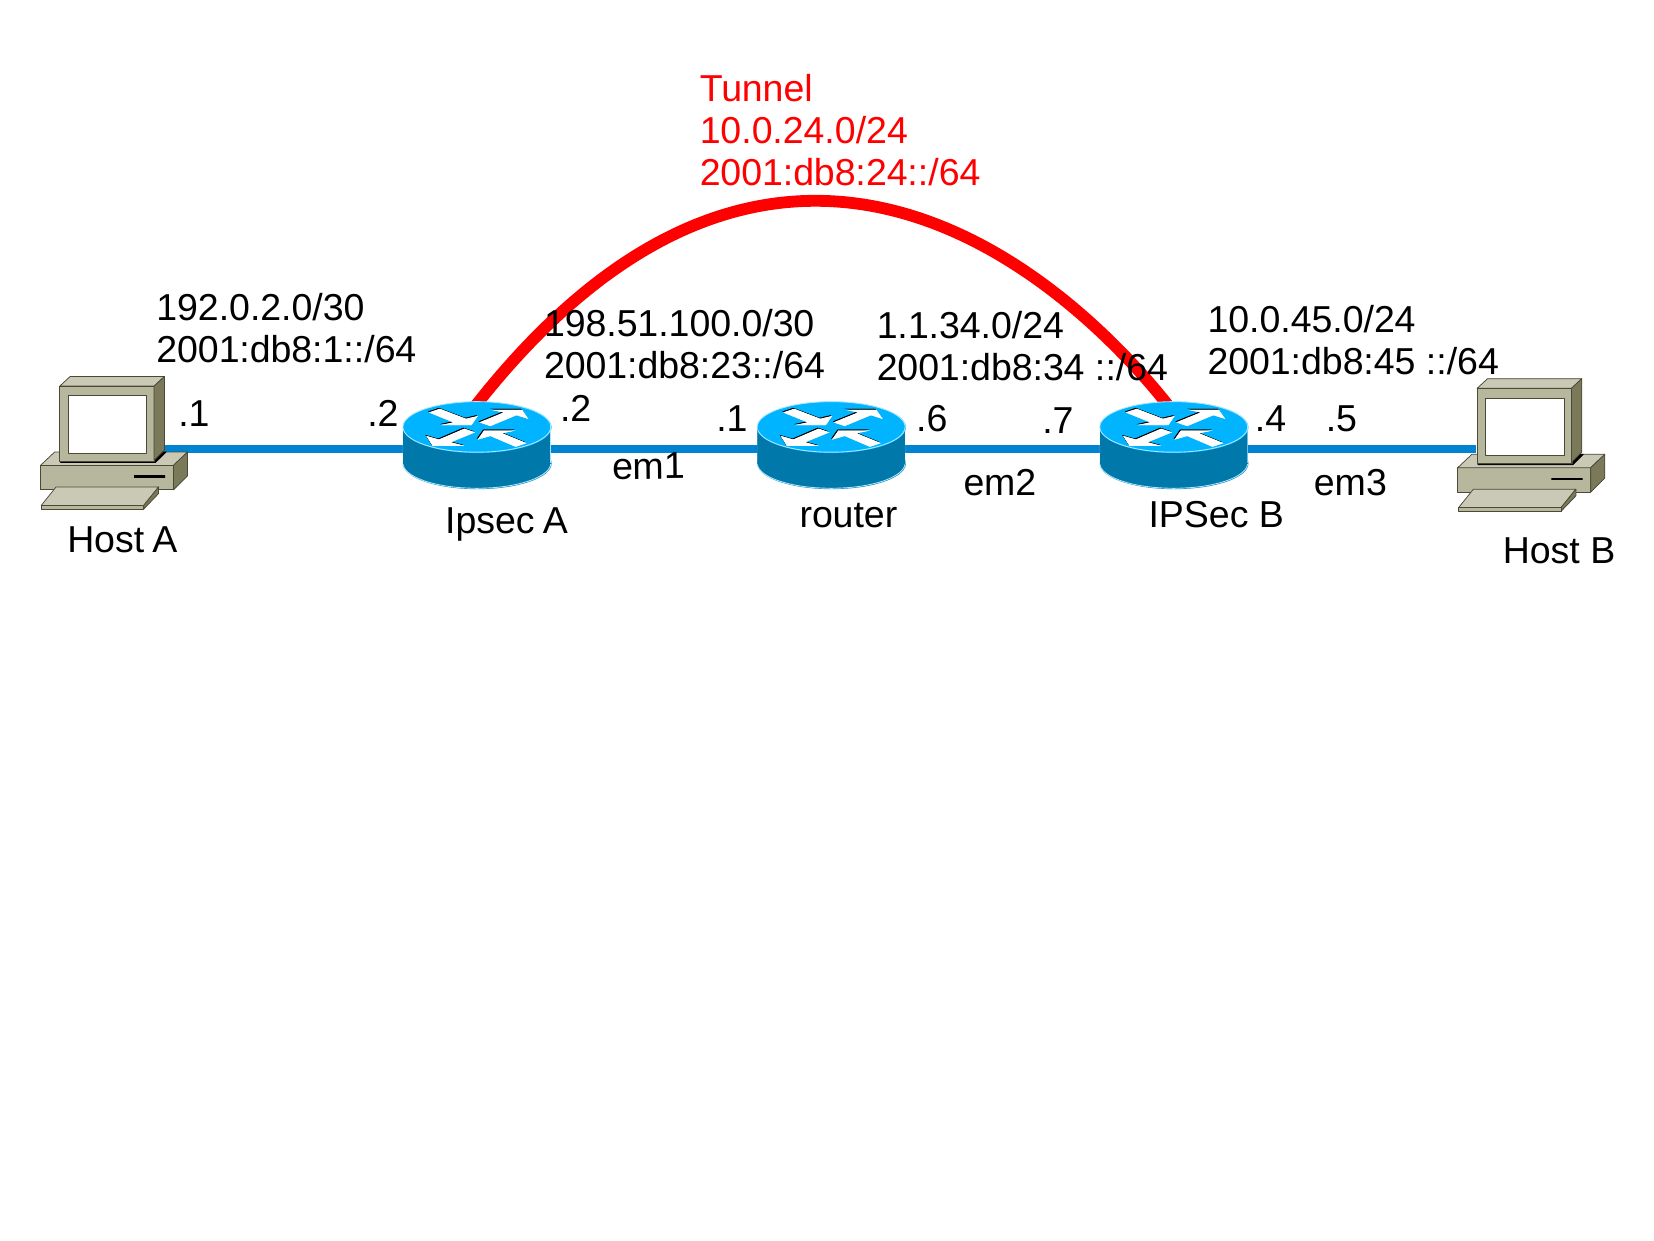

Tunnel
10.0.24.0/24
2001:db8:24::/64
192.0.2.0/30
2001:db8:1::/64
10.0.45.0/24
2001:db8:45 ::/64
198.51.100.0/30
2001:db8:23::/64
1.1.34.0/24
2001:db8:34 ::/64
.2
.1
.2
.1
.6
.4
.5
.7
em1
em2
em3
router
IPSec B
Ipsec A
Host A
Host B